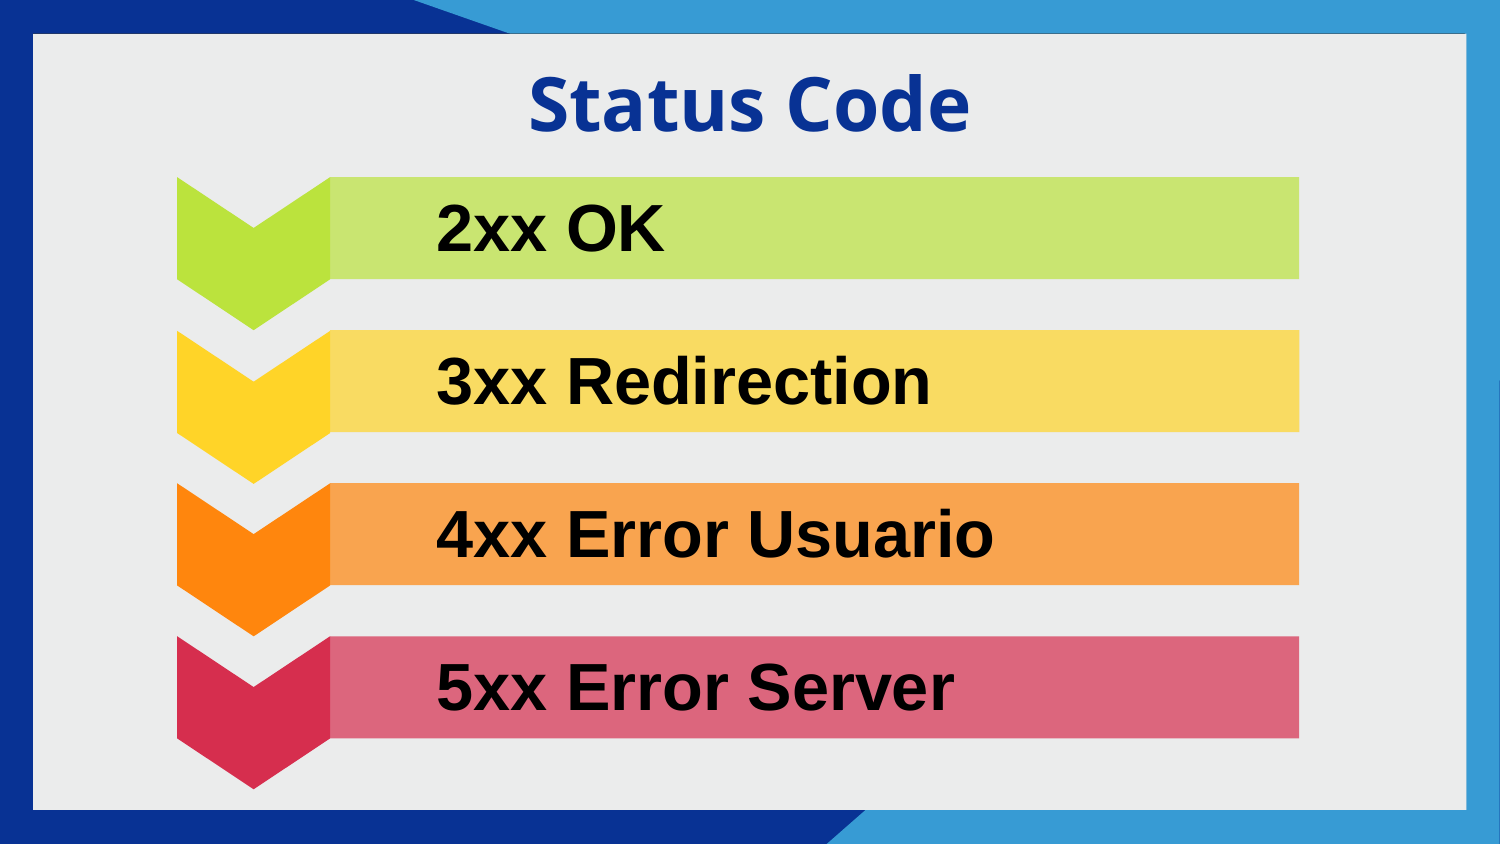

# Status Code
2xx OK
3xx Redirection
4xx Error Usuario
5xx Error Server